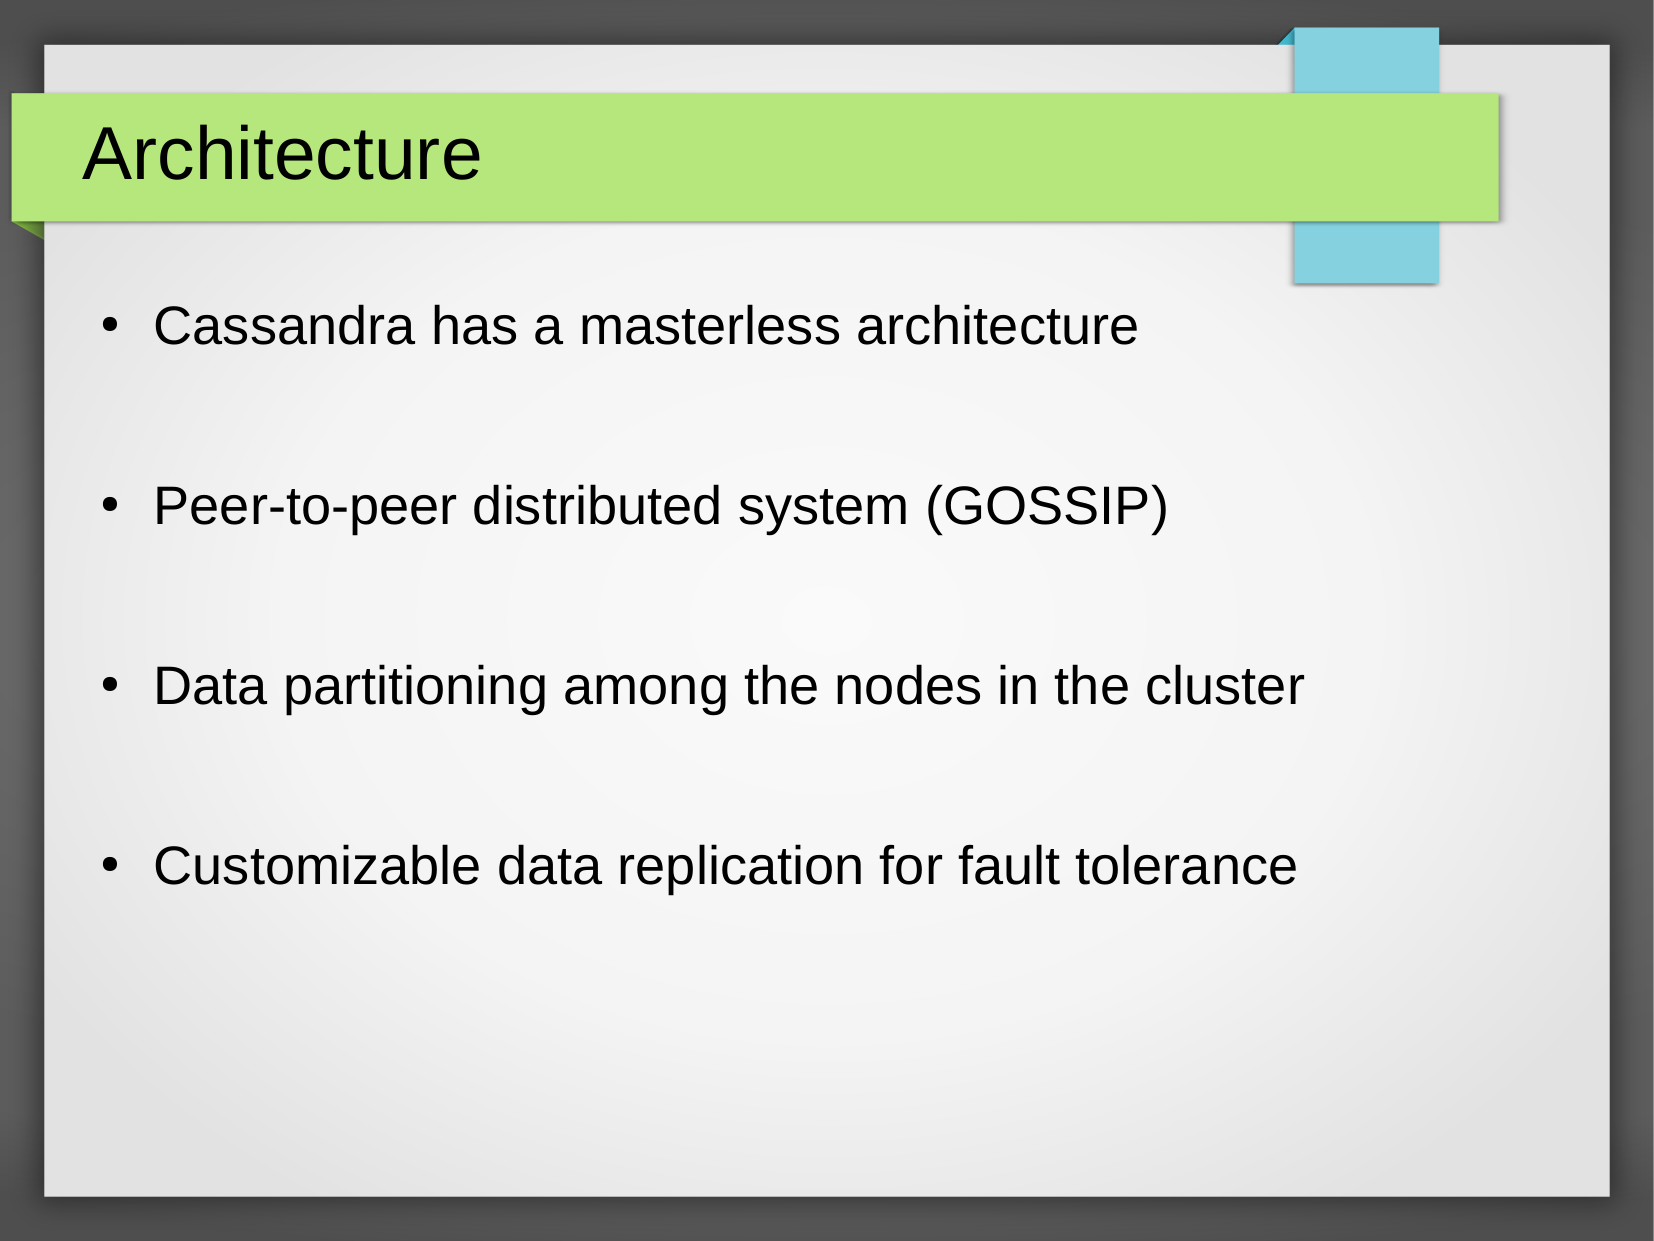

# Architecture
Cassandra has a masterless architecture
Peer-to-peer distributed system (GOSSIP)
Data partitioning among the nodes in the cluster
Customizable data replication for fault tolerance